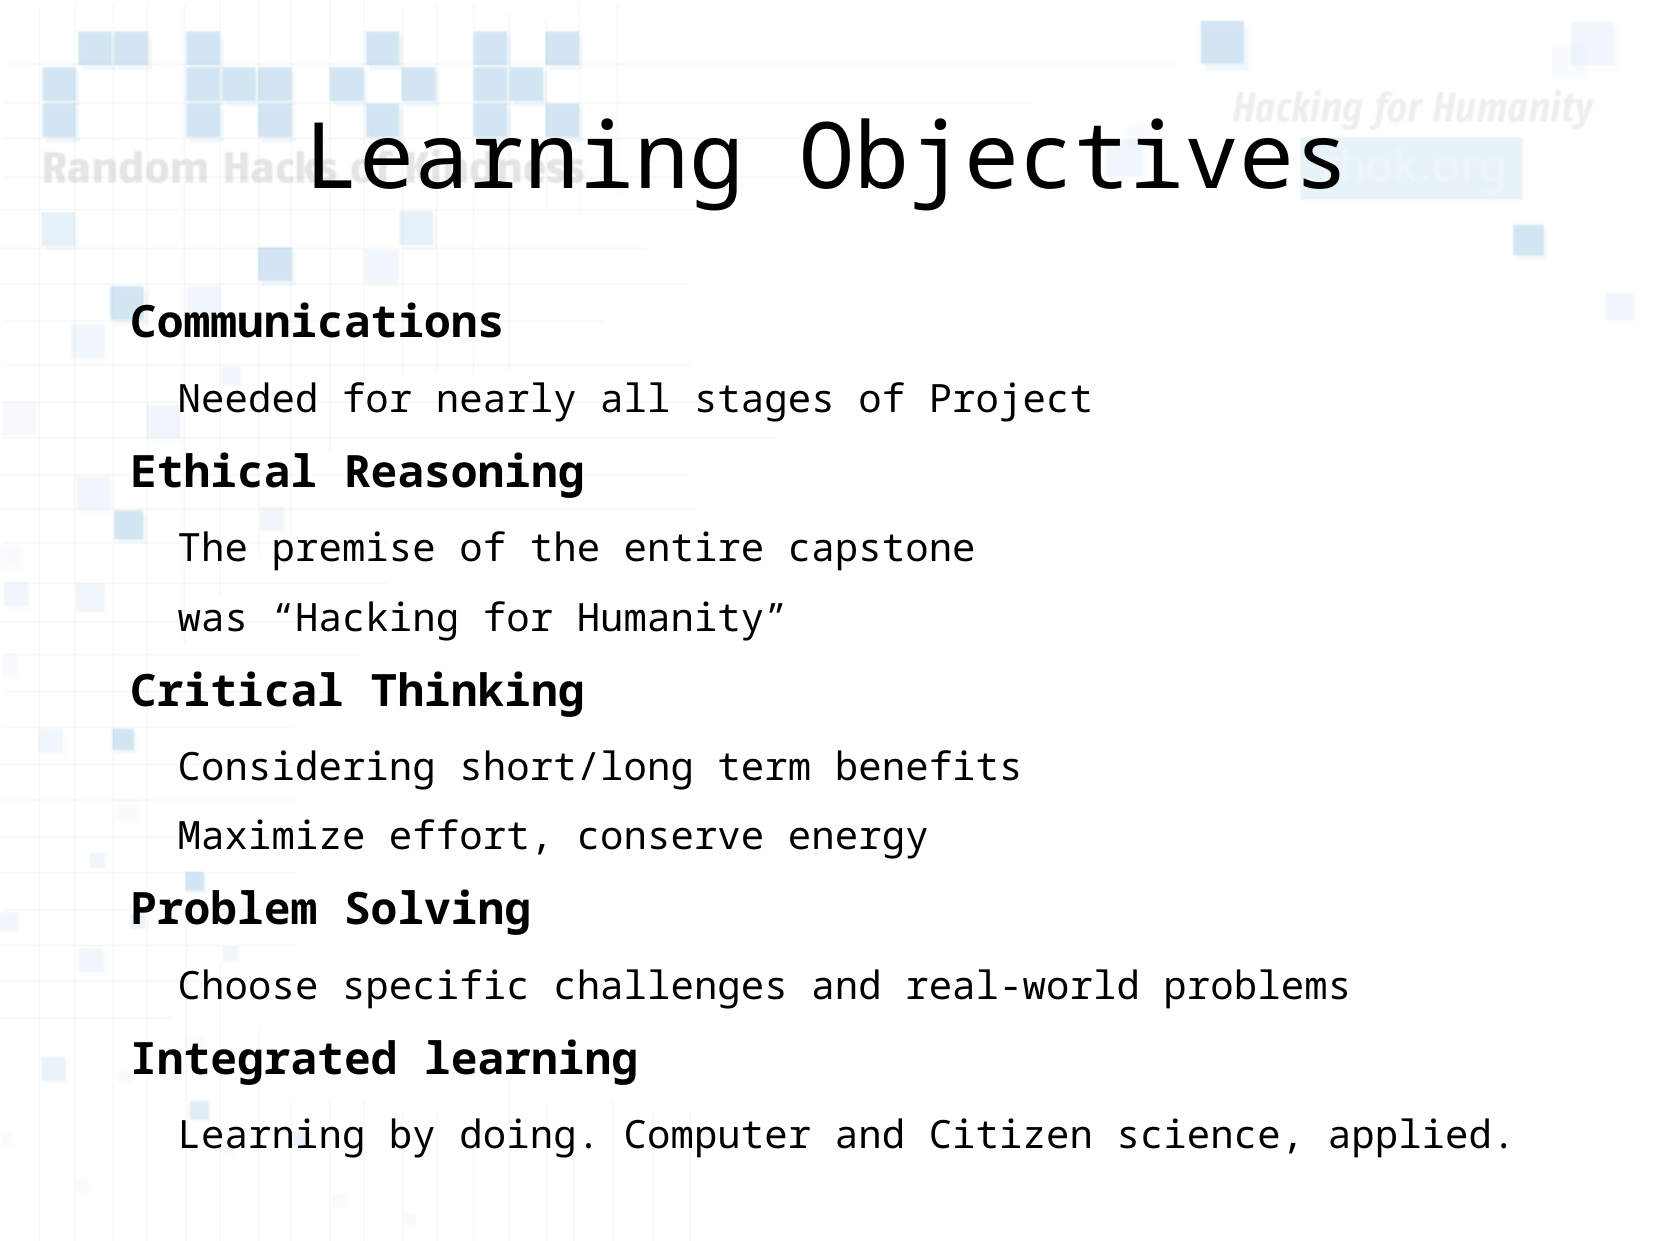

# Learning Objectives
Communications
Needed for nearly all stages of Project
Ethical Reasoning
The premise of the entire capstone
was “Hacking for Humanity”
Critical Thinking
Considering short/long term benefits
Maximize effort, conserve energy
Problem Solving
Choose specific challenges and real-world problems
Integrated learning
Learning by doing. Computer and Citizen science, applied.